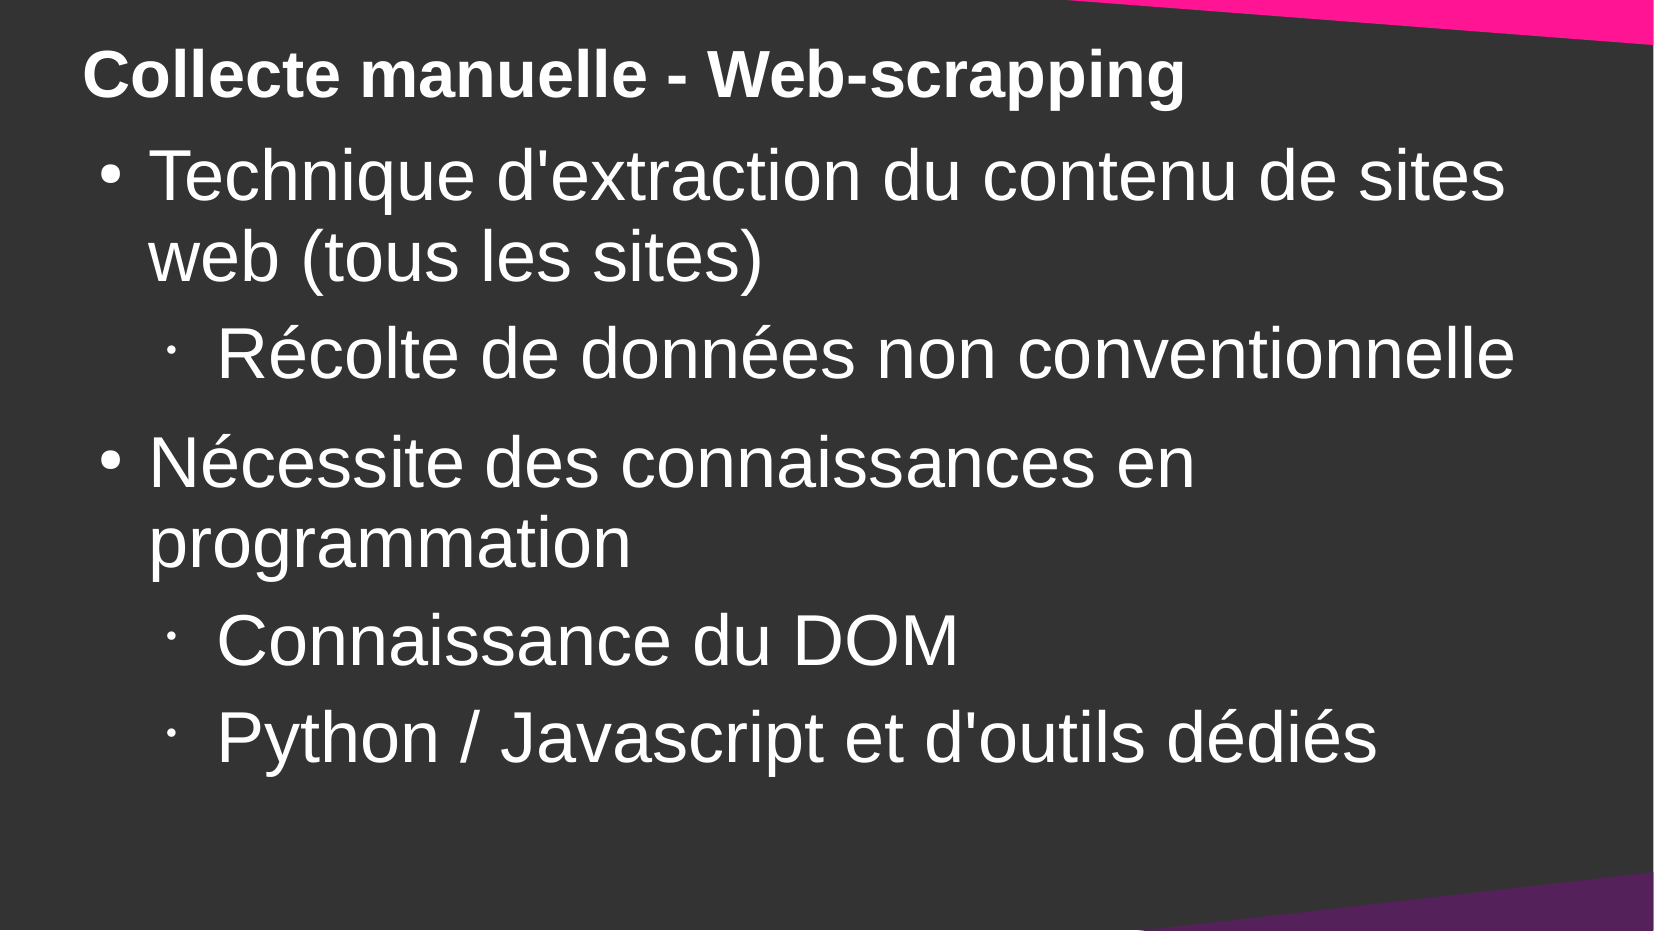

# Collecte manuelle - Web-scrapping
Technique d'extraction du contenu de sites web (tous les sites)
Récolte de données non conventionnelle
Nécessite des connaissances en programmation
Connaissance du DOM
Python / Javascript et d'outils dédiés